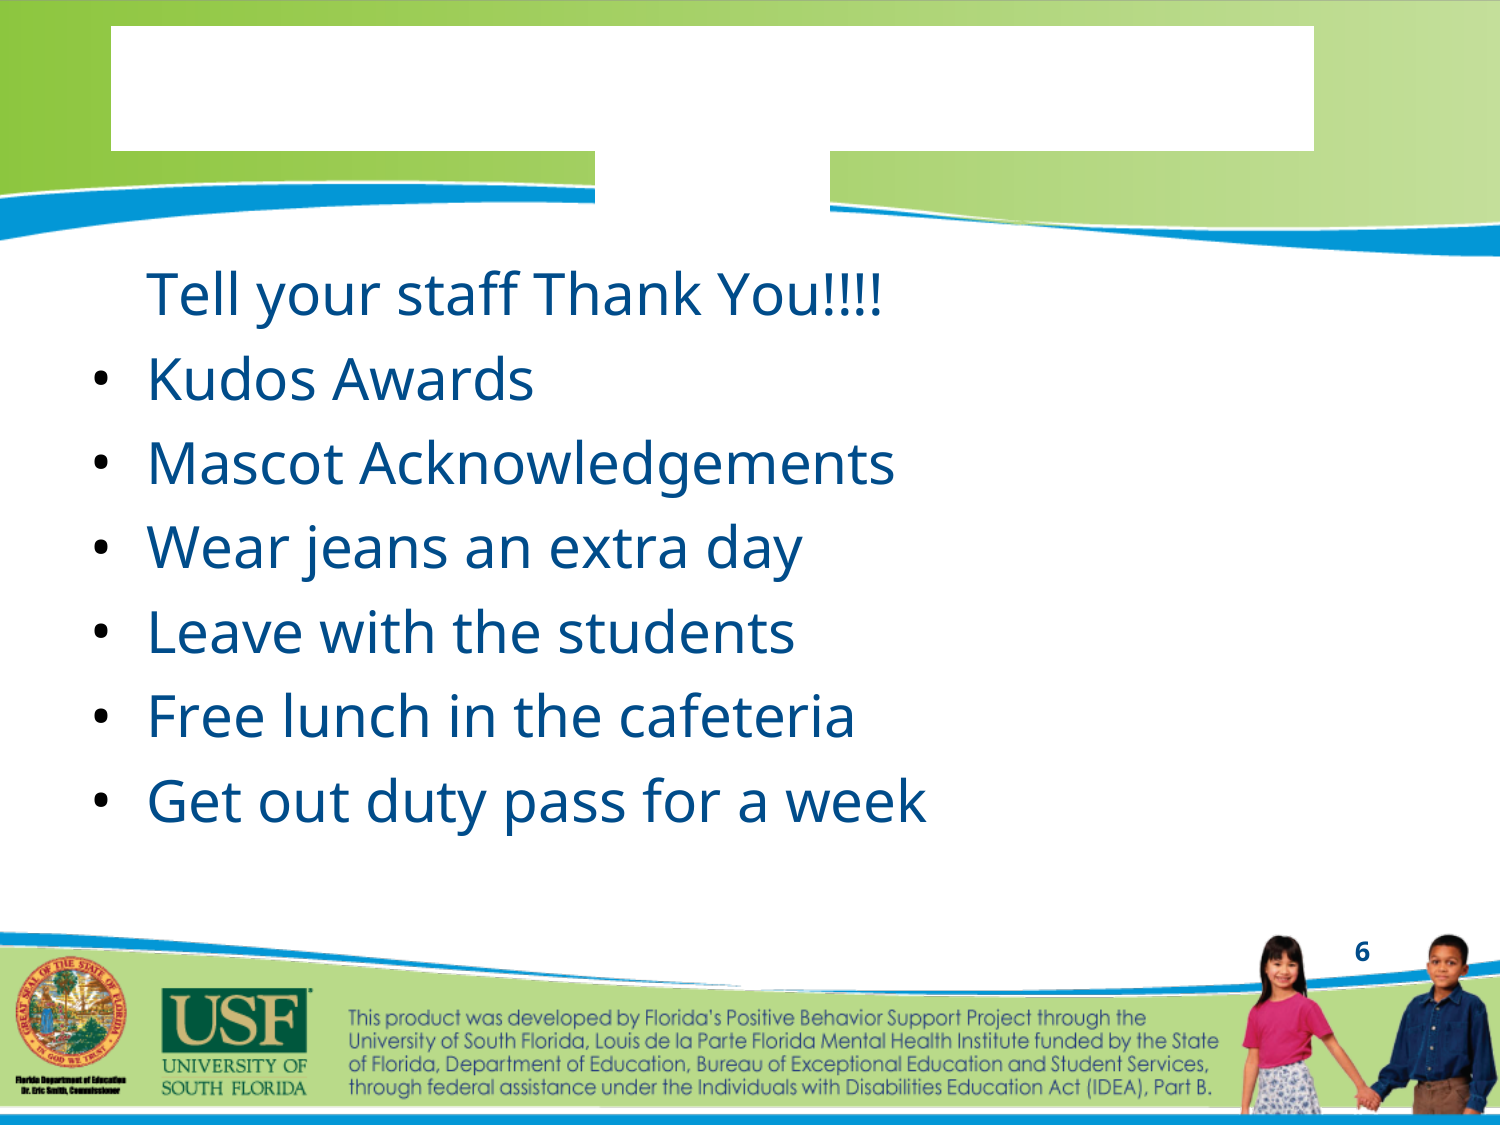

# 8. What’s in it for me? Part Deux
Tell your staff Thank You!!!!
Kudos Awards
Mascot Acknowledgements
Wear jeans an extra day
Leave with the students
Free lunch in the cafeteria
Get out duty pass for a week